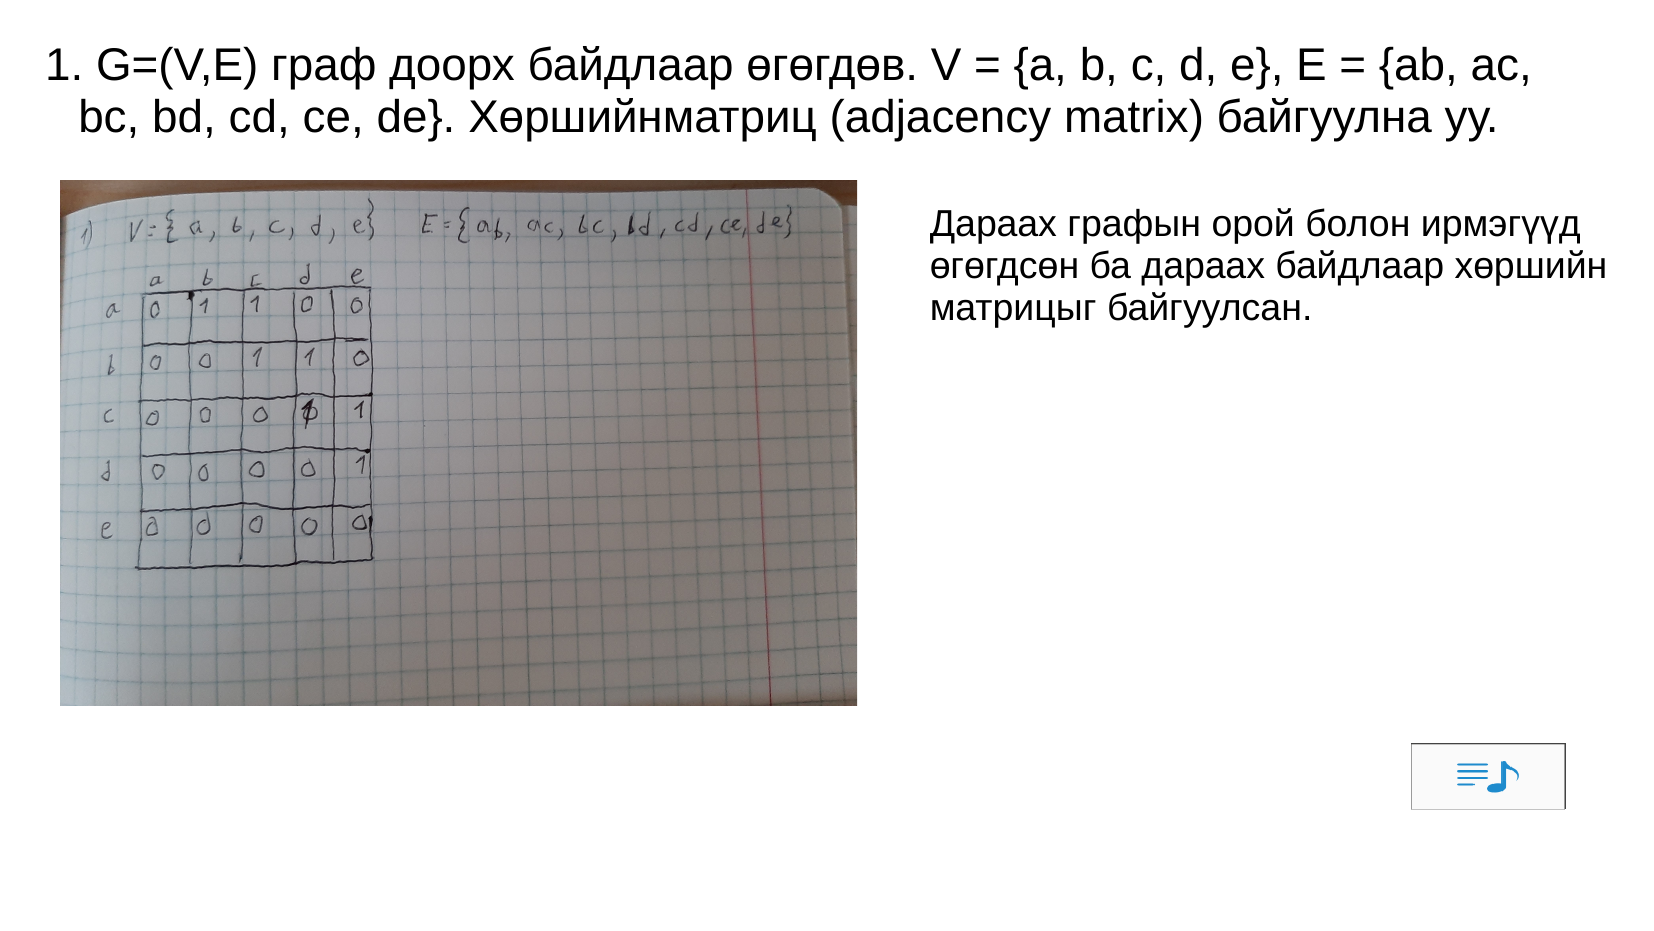

# 1. G=(V,E) граф доорх байдлаар өгөгдөв. V = {a, b, c, d, e}, E = {ab, ac, bc, bd, cd, ce, de}. Хөршийнматриц (adjacency matrix) байгуулна уу.
Дараах графын орой болон ирмэгүүд өгөгдсөн ба дараах байдлаар хөршийн матрицыг байгуулсан.